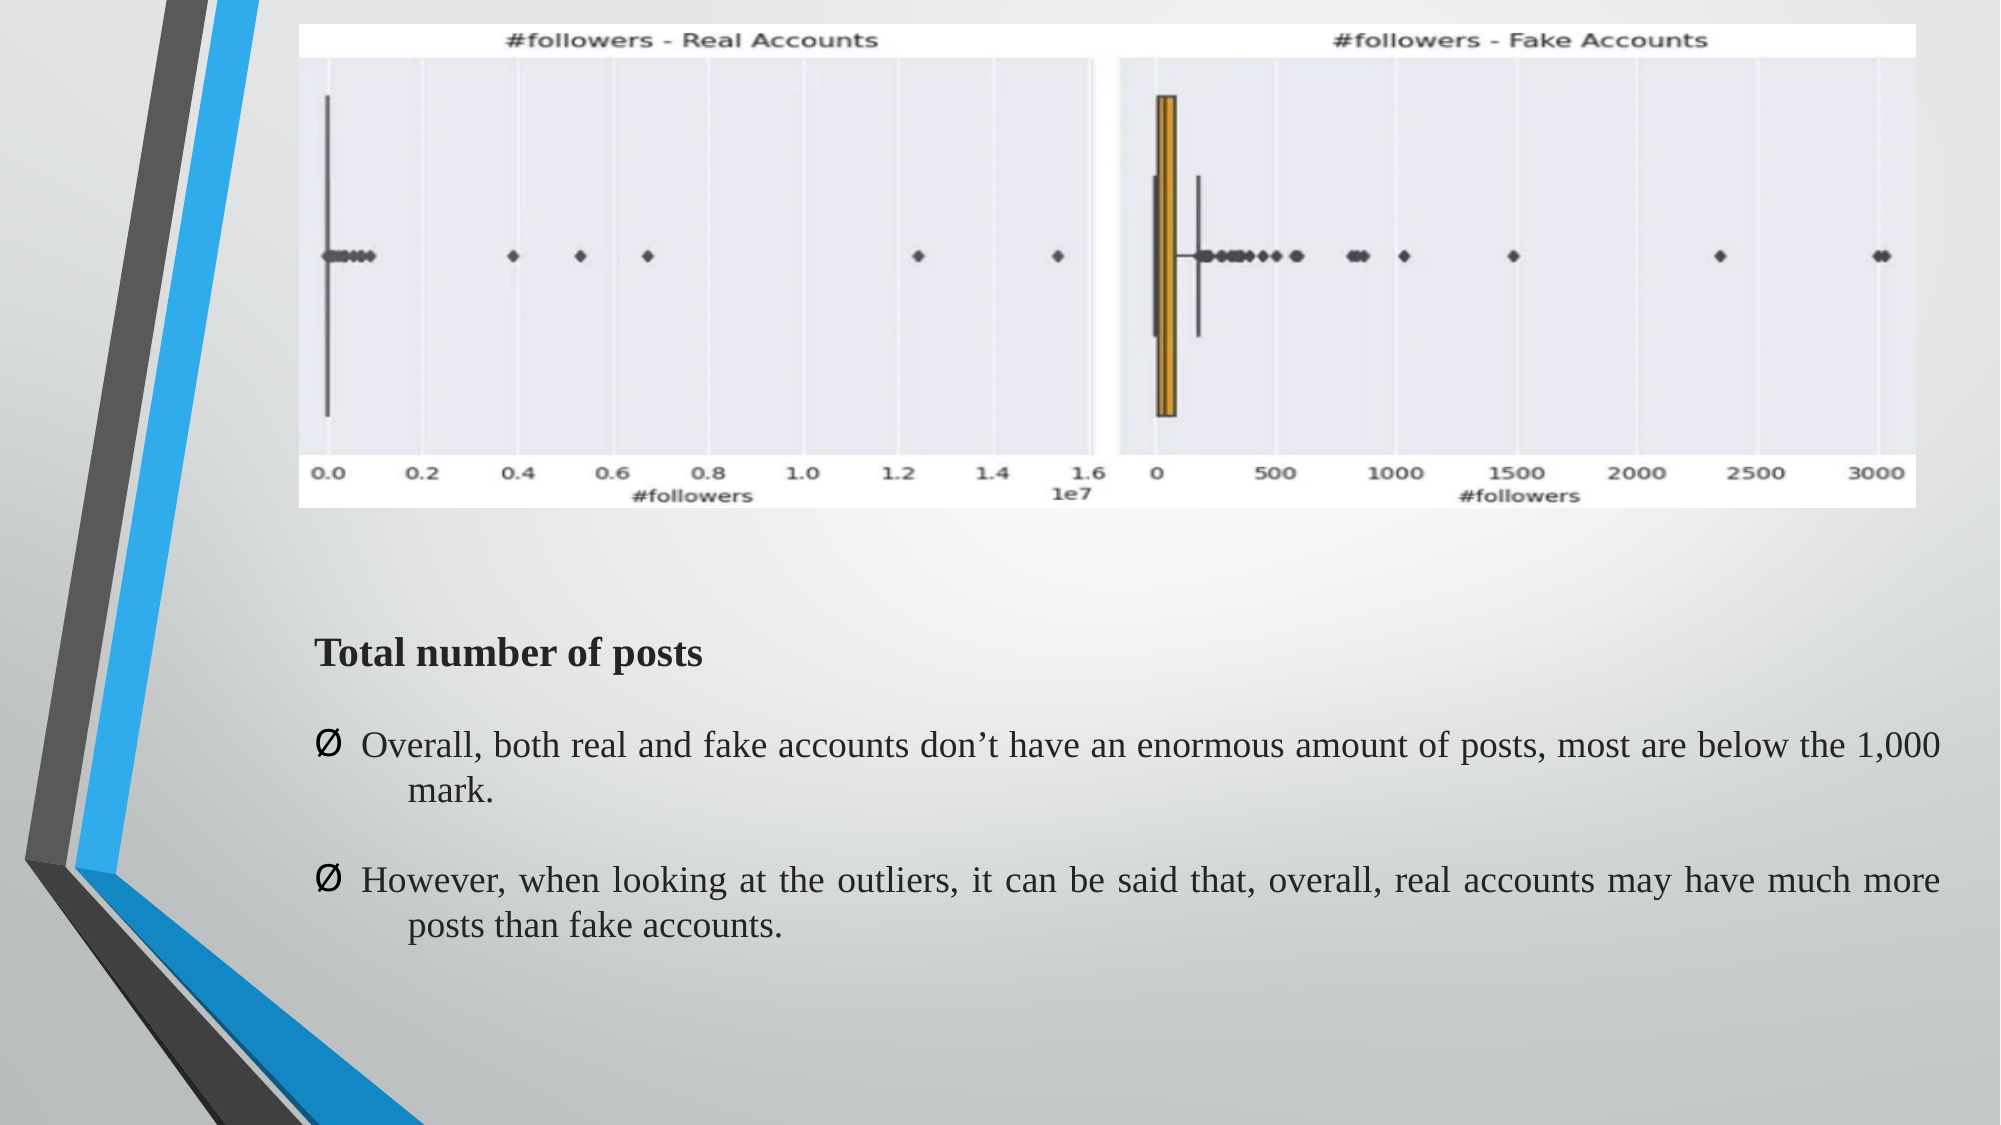

Total number of posts
Overall, both real and fake accounts don’t have an enormous amount of posts, most are below the 1,000 mark.
However, when looking at the outliers, it can be said that, overall, real accounts may have much more posts than fake accounts.